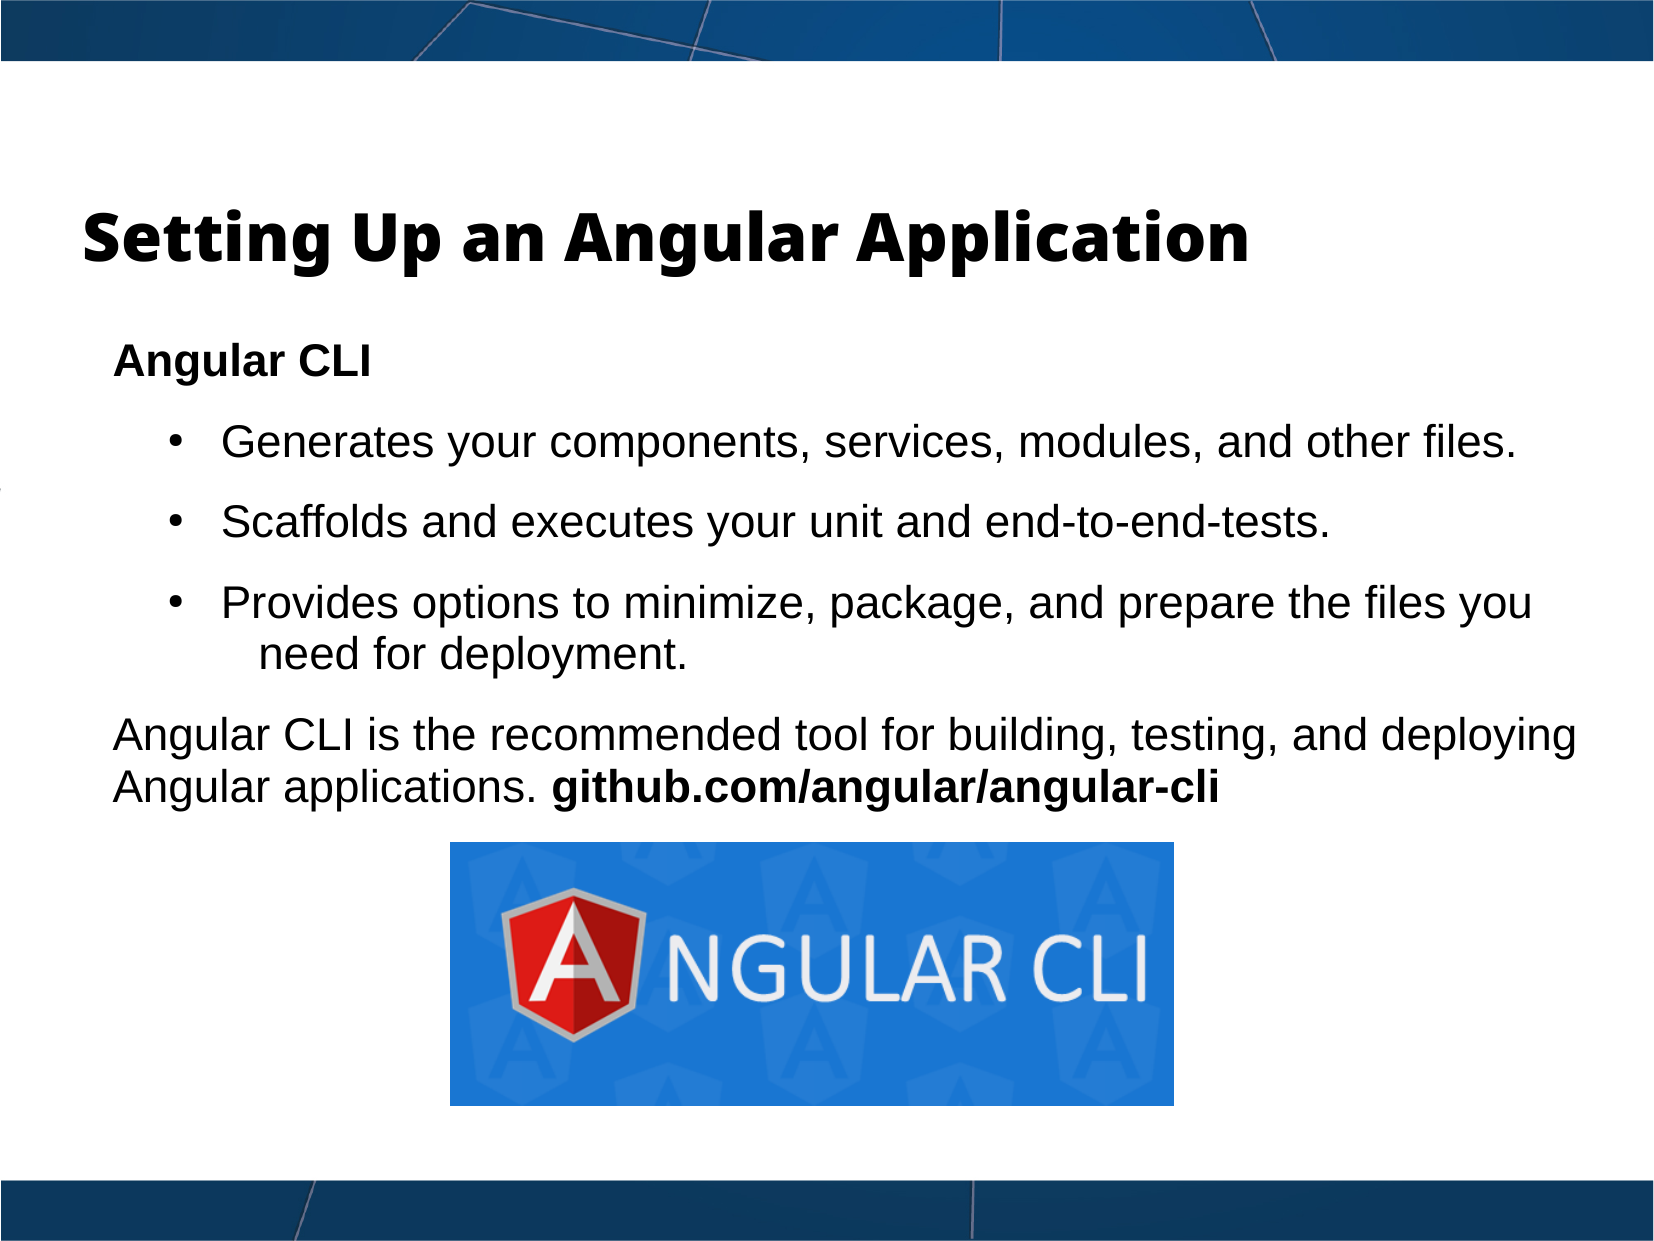

# Setting Up an Angular Application
Angular CLI
Generates your components, services, modules, and other files.
Scaffolds and executes your unit and end-to-end-tests.
Provides options to minimize, package, and prepare the files you need for deployment.
Angular CLI is the recommended tool for building, testing, and deploying Angular applications. github.com/angular/angular-cli